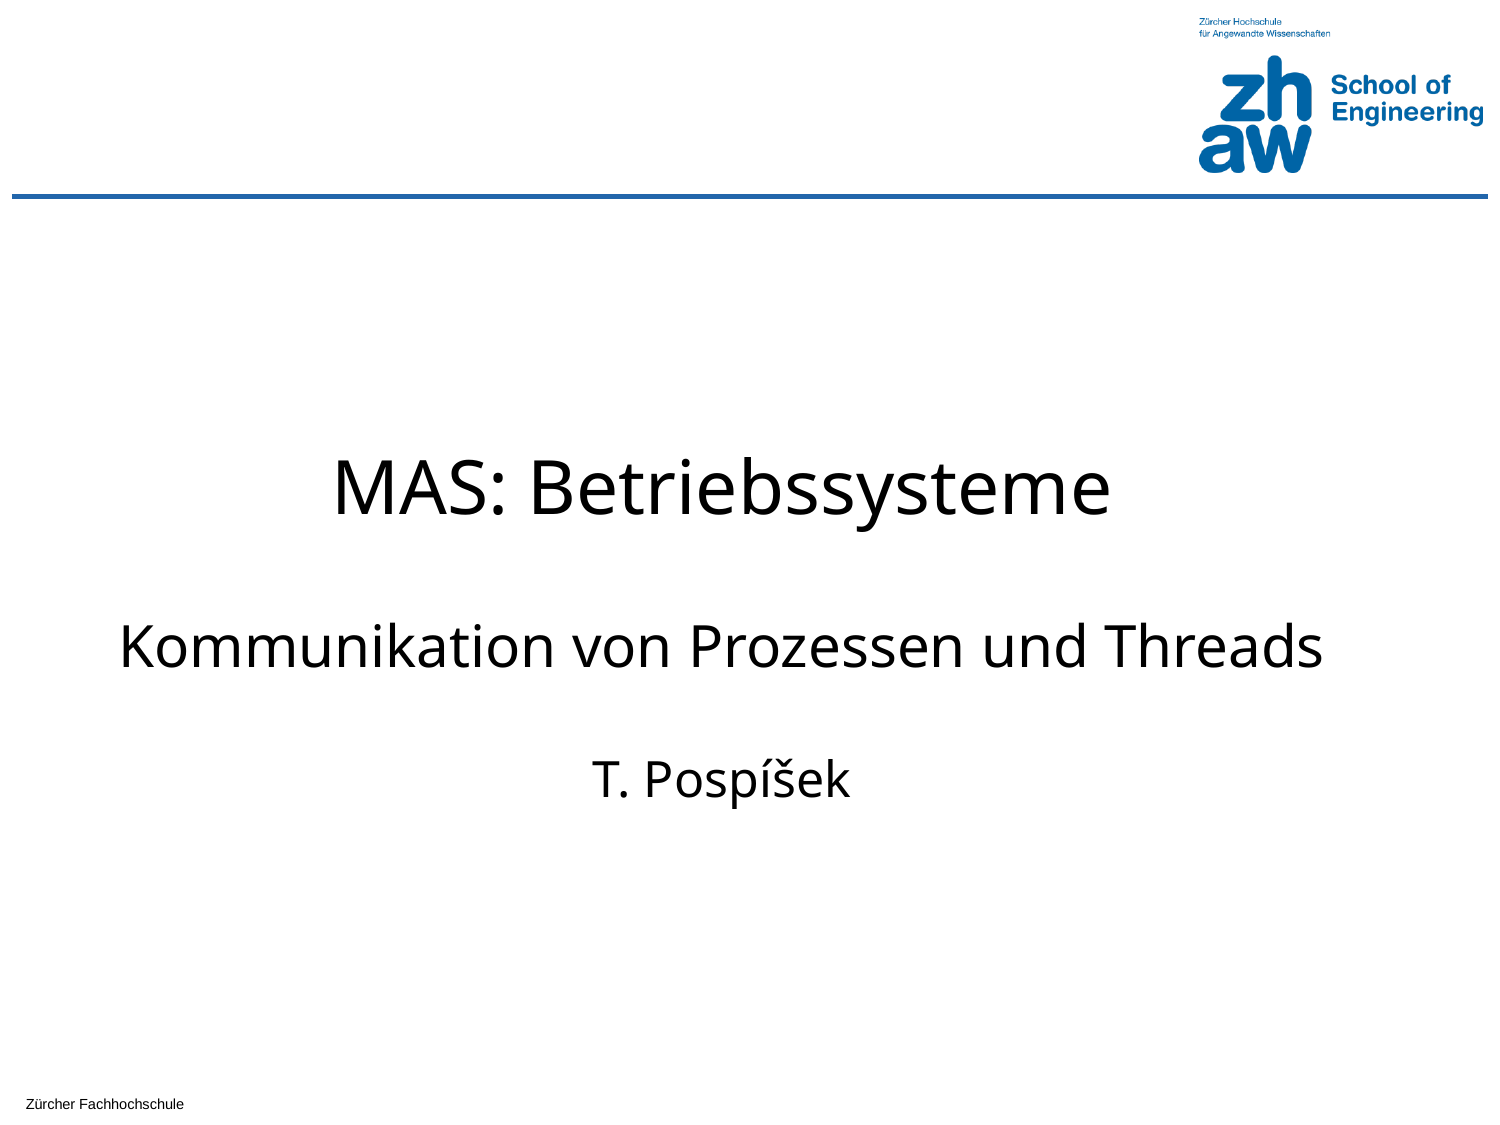

MAS: Betriebssysteme
Kommunikation von Prozessen und Threads
T. Pospíšek